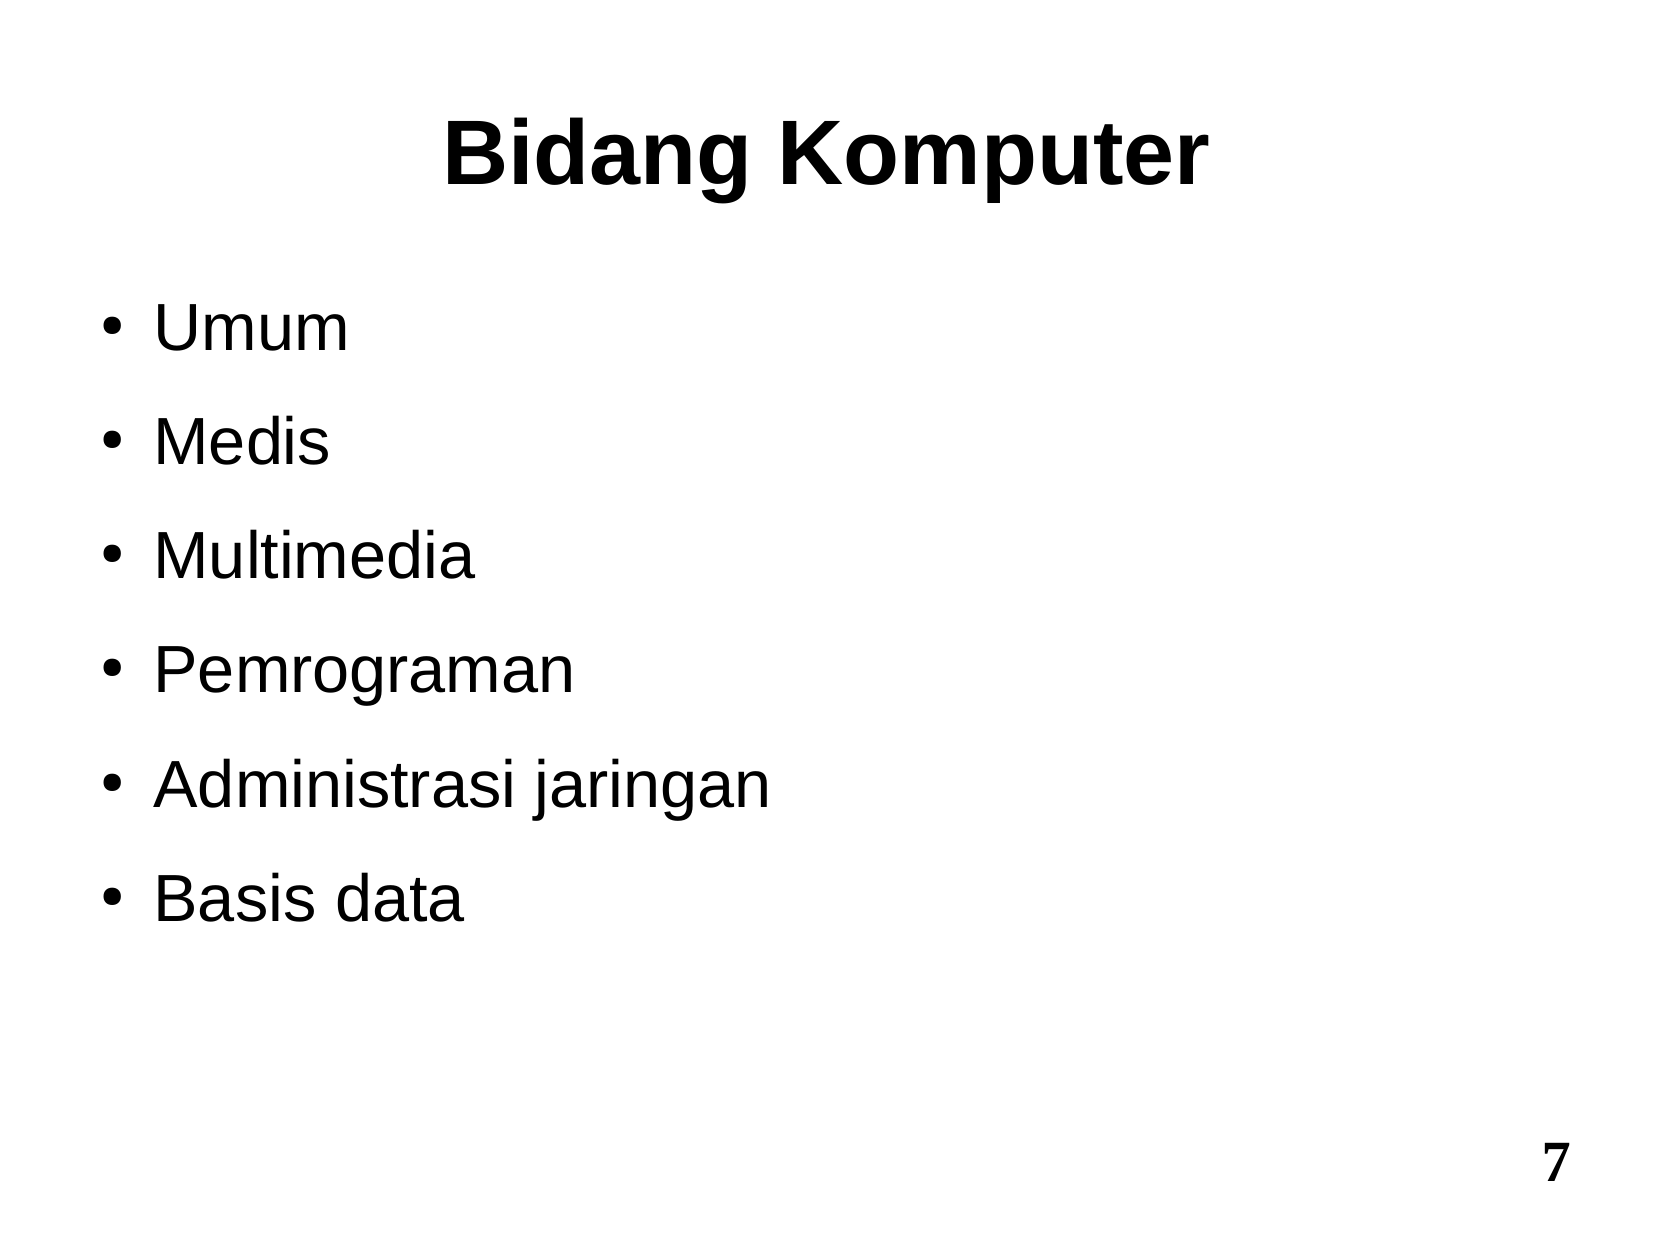

# Bidang Komputer
Umum
Medis
Multimedia
Pemrograman
Administrasi jaringan
Basis data
7